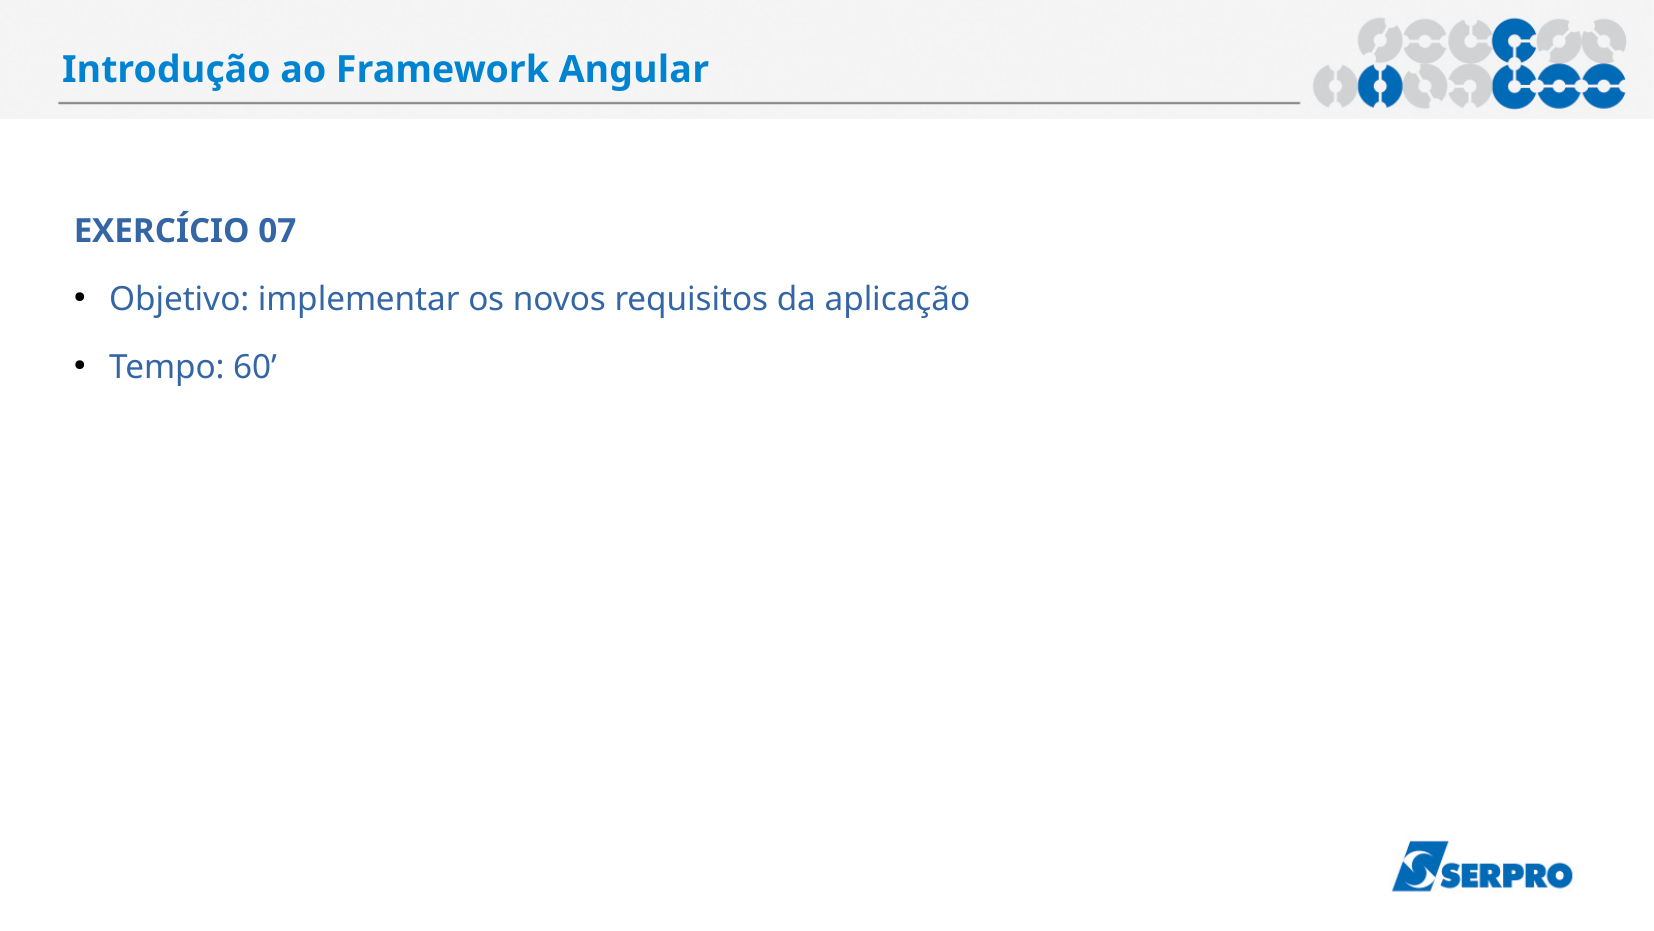

Introdução ao Framework Angular
EXERCÍCIO 07
Objetivo: implementar os novos requisitos da aplicação
Tempo: 60’